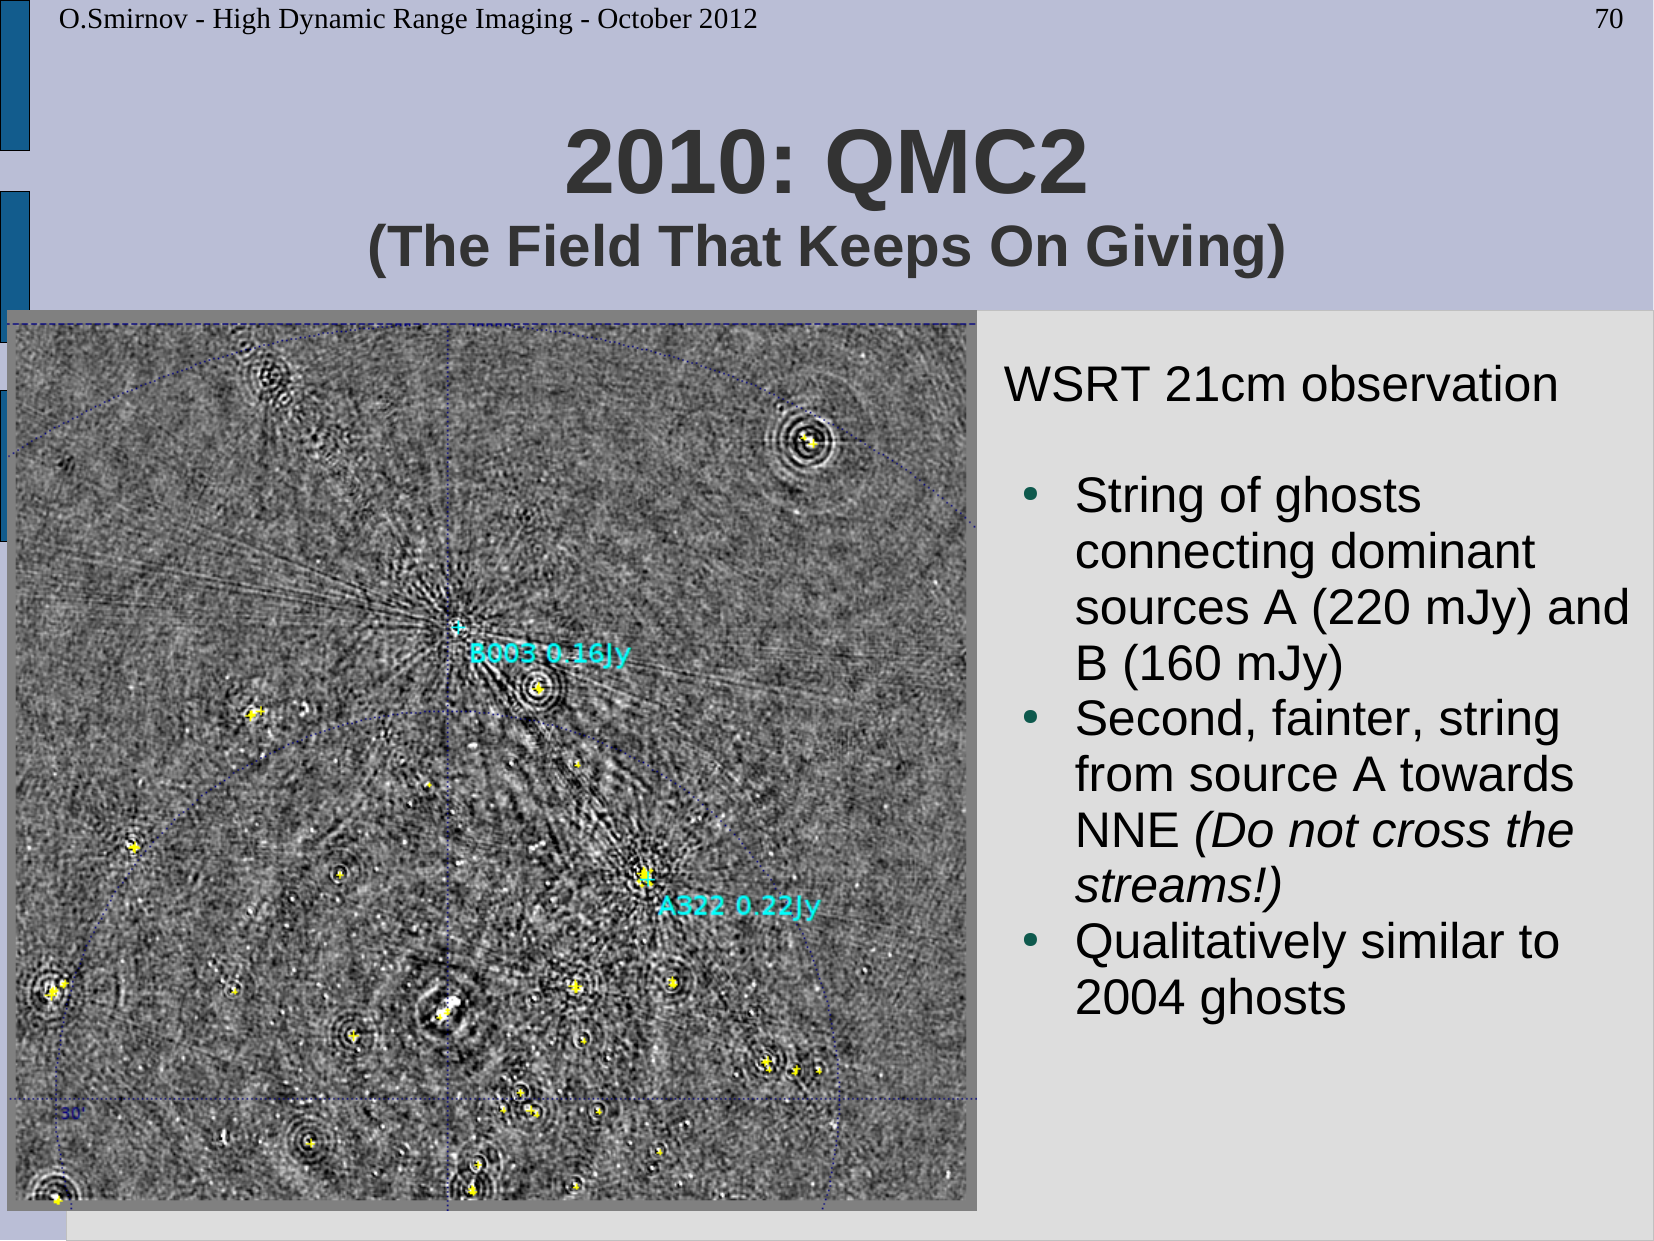

O.Smirnov - High Dynamic Range Imaging - October 2012
70
# 2010: QMC2 (The Field That Keeps On Giving)
WSRT 21cm observation
String of ghosts connecting dominant sources A (220 mJy) and B (160 mJy)
Second, fainter, string from source A towards NNE (Do not cross the streams!)
Qualitatively similar to
2004 ghosts